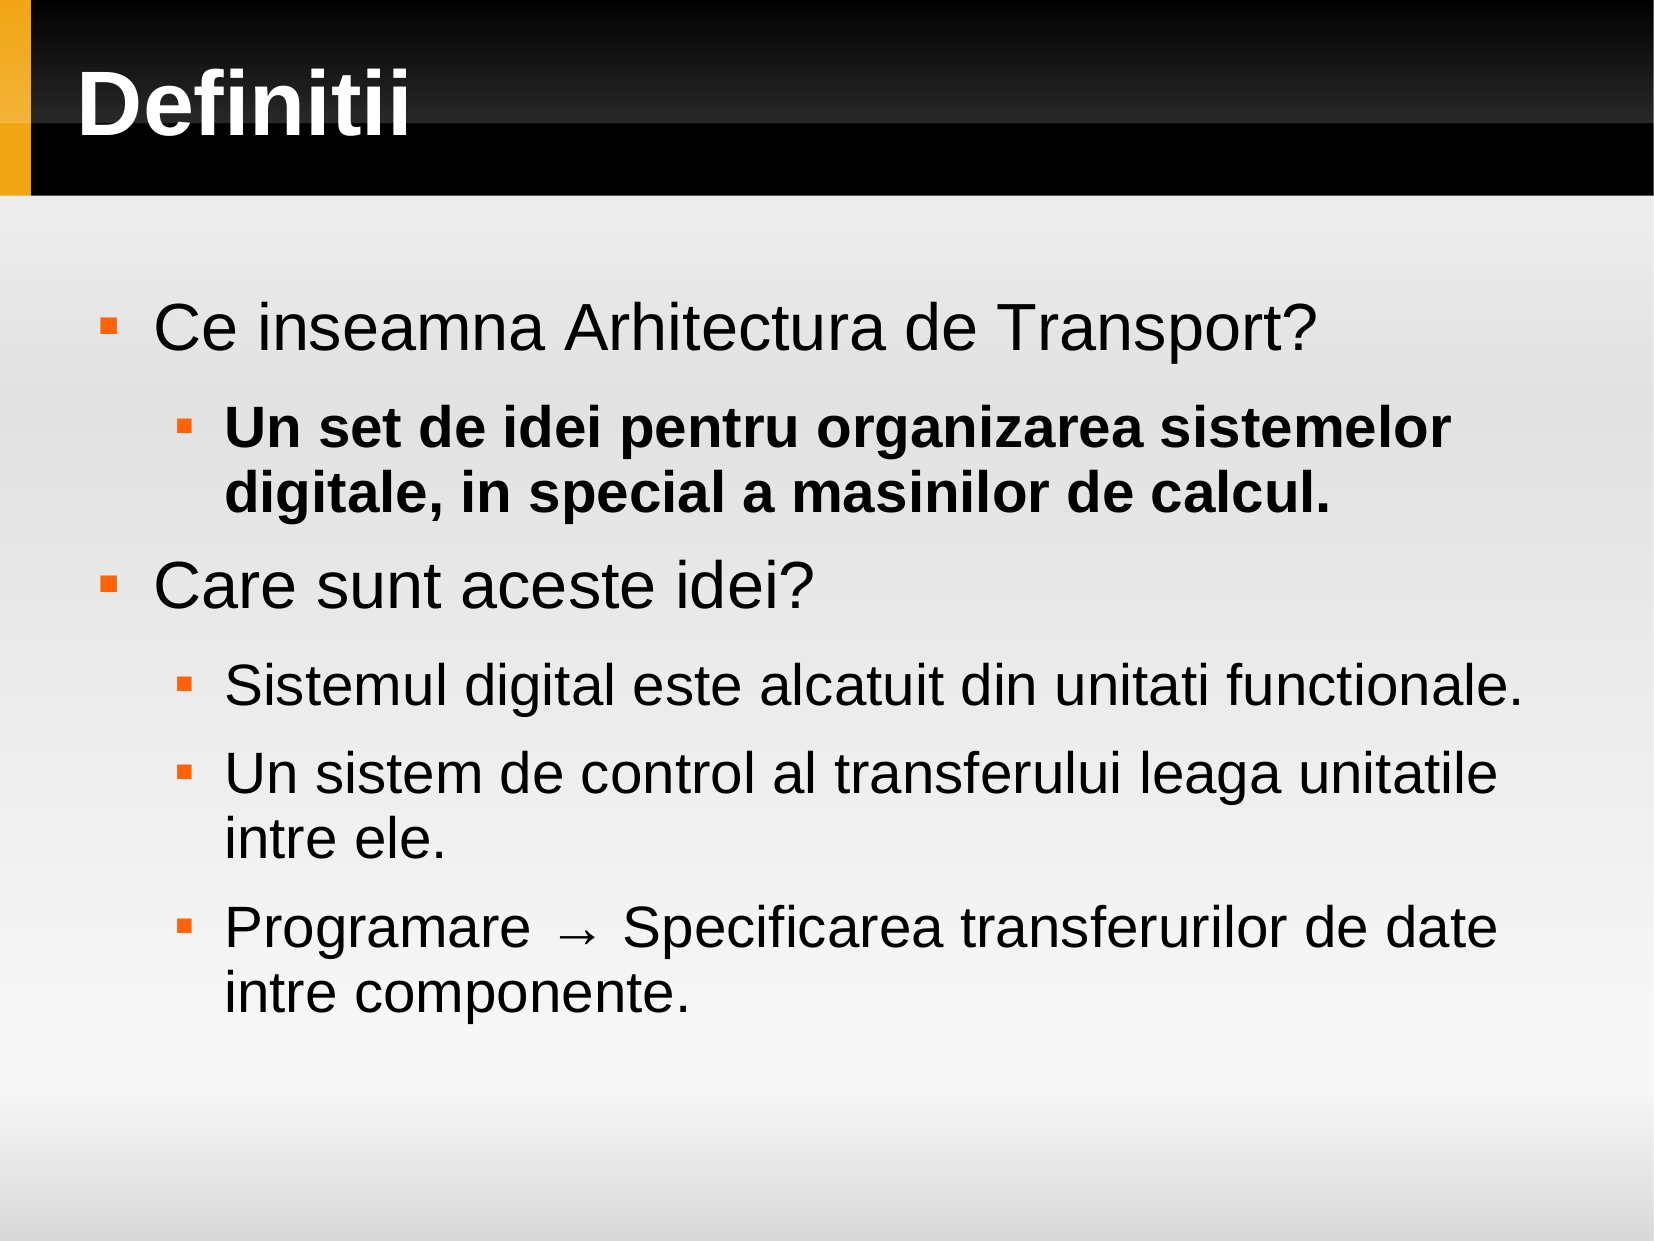

# Definitii
Ce inseamna Arhitectura de Transport?
Un set de idei pentru organizarea sistemelor digitale, in special a masinilor de calcul.
Care sunt aceste idei?
Sistemul digital este alcatuit din unitati functionale.
Un sistem de control al transferului leaga unitatile intre ele.
Programare → Specificarea transferurilor de date intre componente.